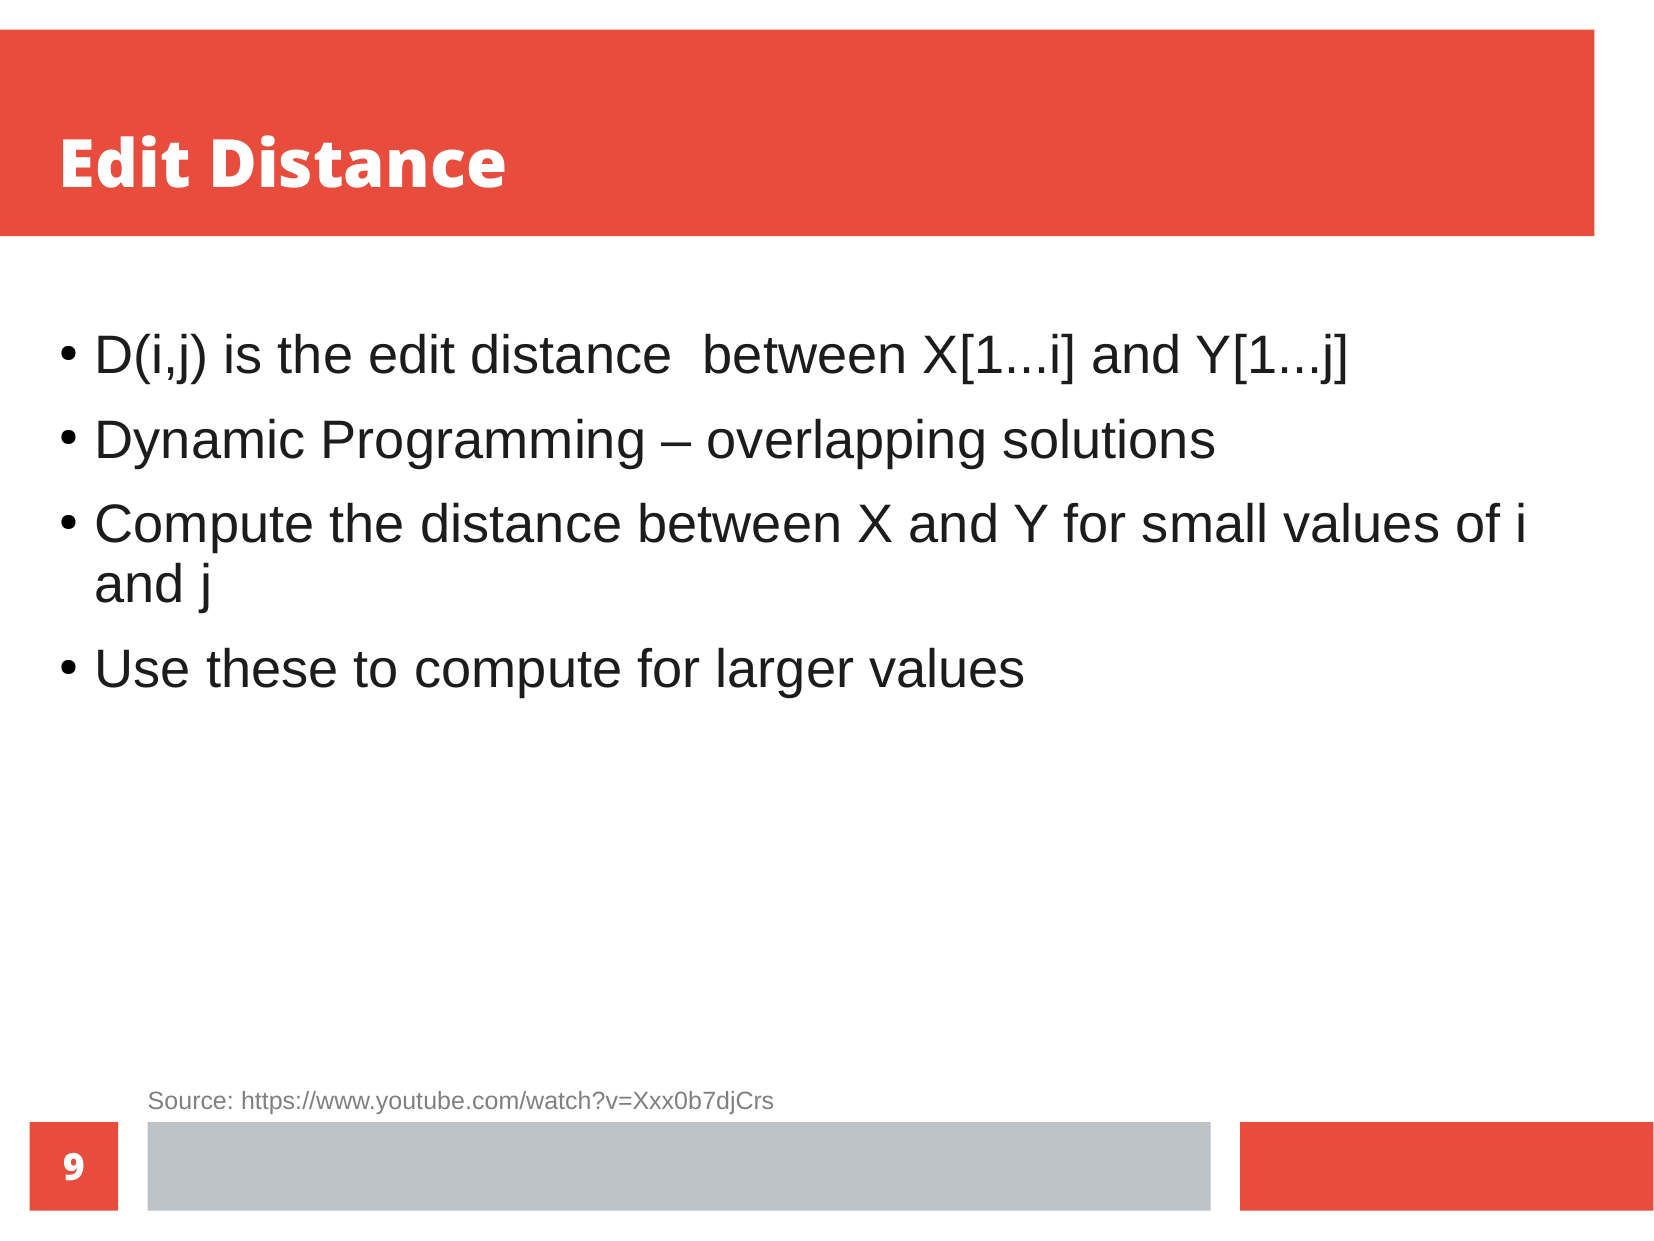

# Edit Distance
D(i,j) is the edit distance between X[1...i] and Y[1...j]
Dynamic Programming – overlapping solutions
Compute the distance between X and Y for small values of i and j
Use these to compute for larger values
Source: https://www.youtube.com/watch?v=Xxx0b7djCrs
9